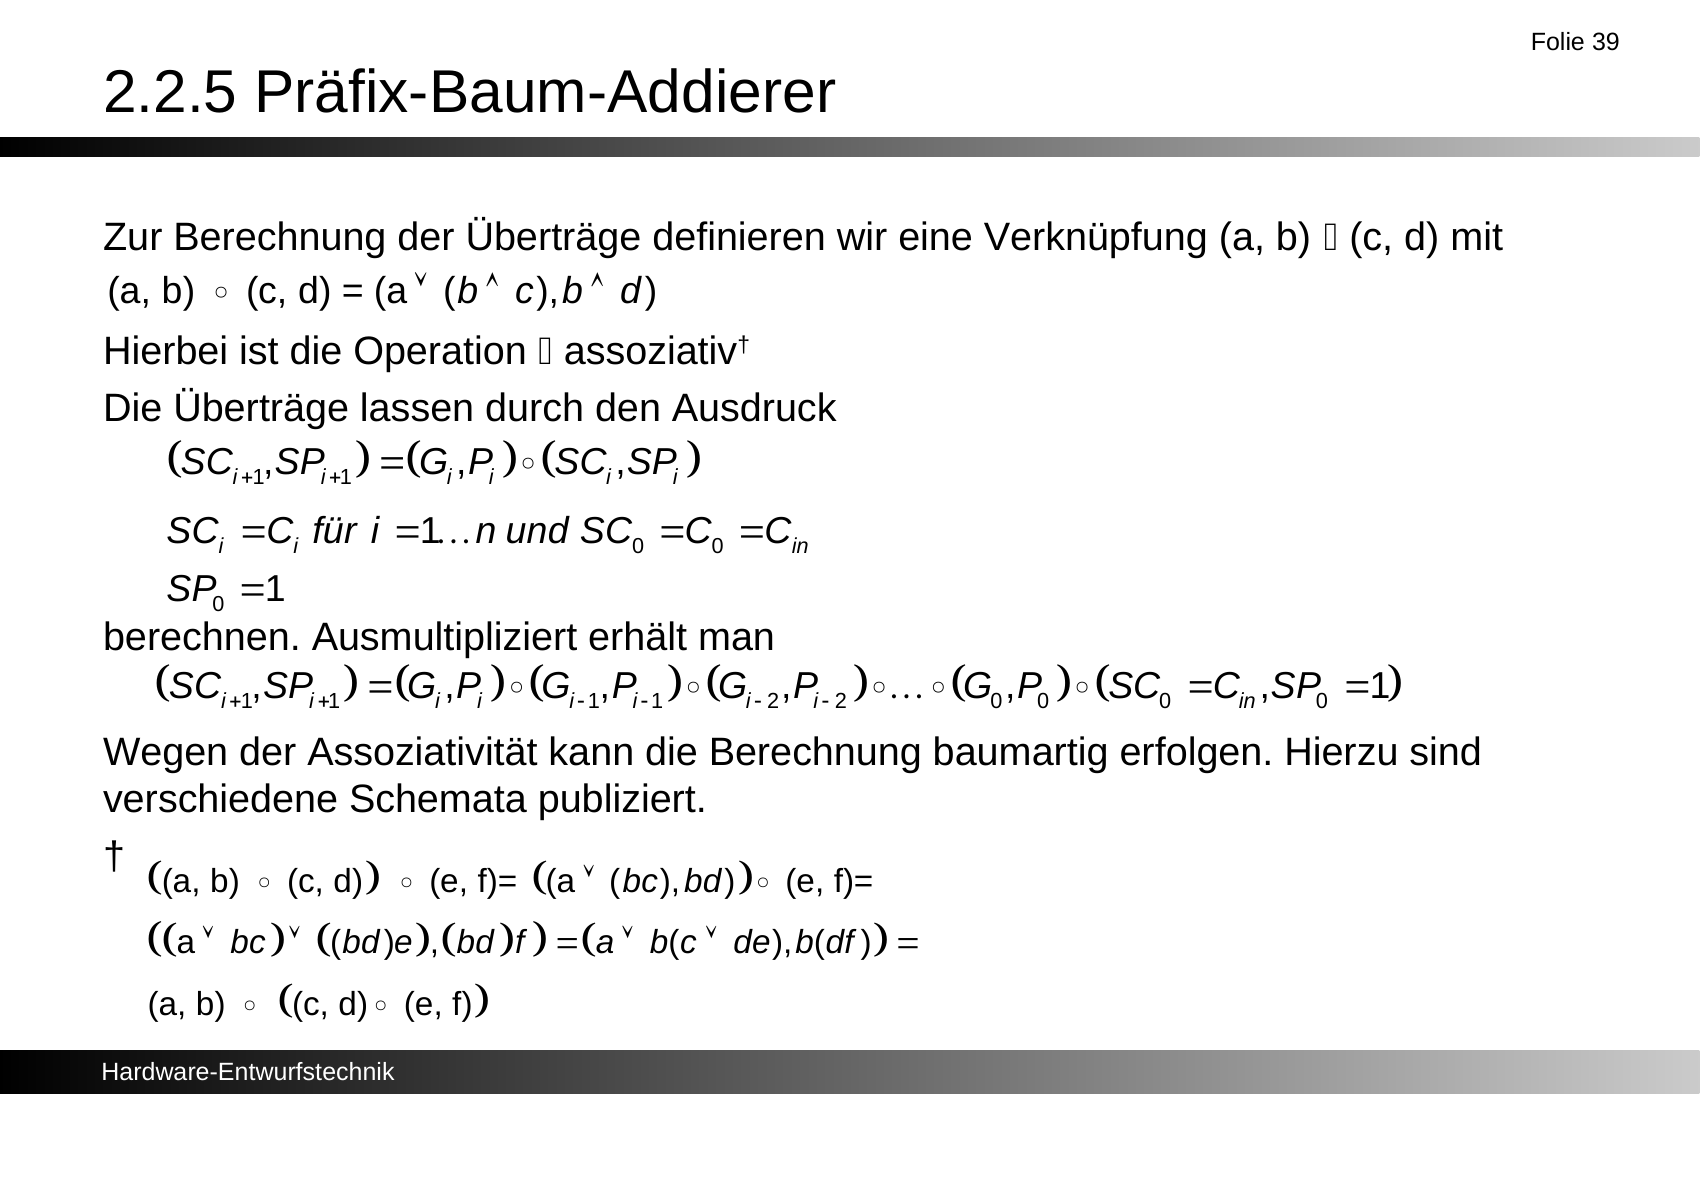

# 2.2.5 Präfix-Baum-Addierer
Zur Berechnung der Überträge definieren wir eine Verknüpfung (a, b)  (c, d) mit
Hierbei ist die Operation  assoziativ†
Die Überträge lassen durch den Ausdruck
berechnen. Ausmultipliziert erhält man
Wegen der Assoziativität kann die Berechnung baumartig erfolgen. Hierzu sind verschiedene Schemata publiziert.
†